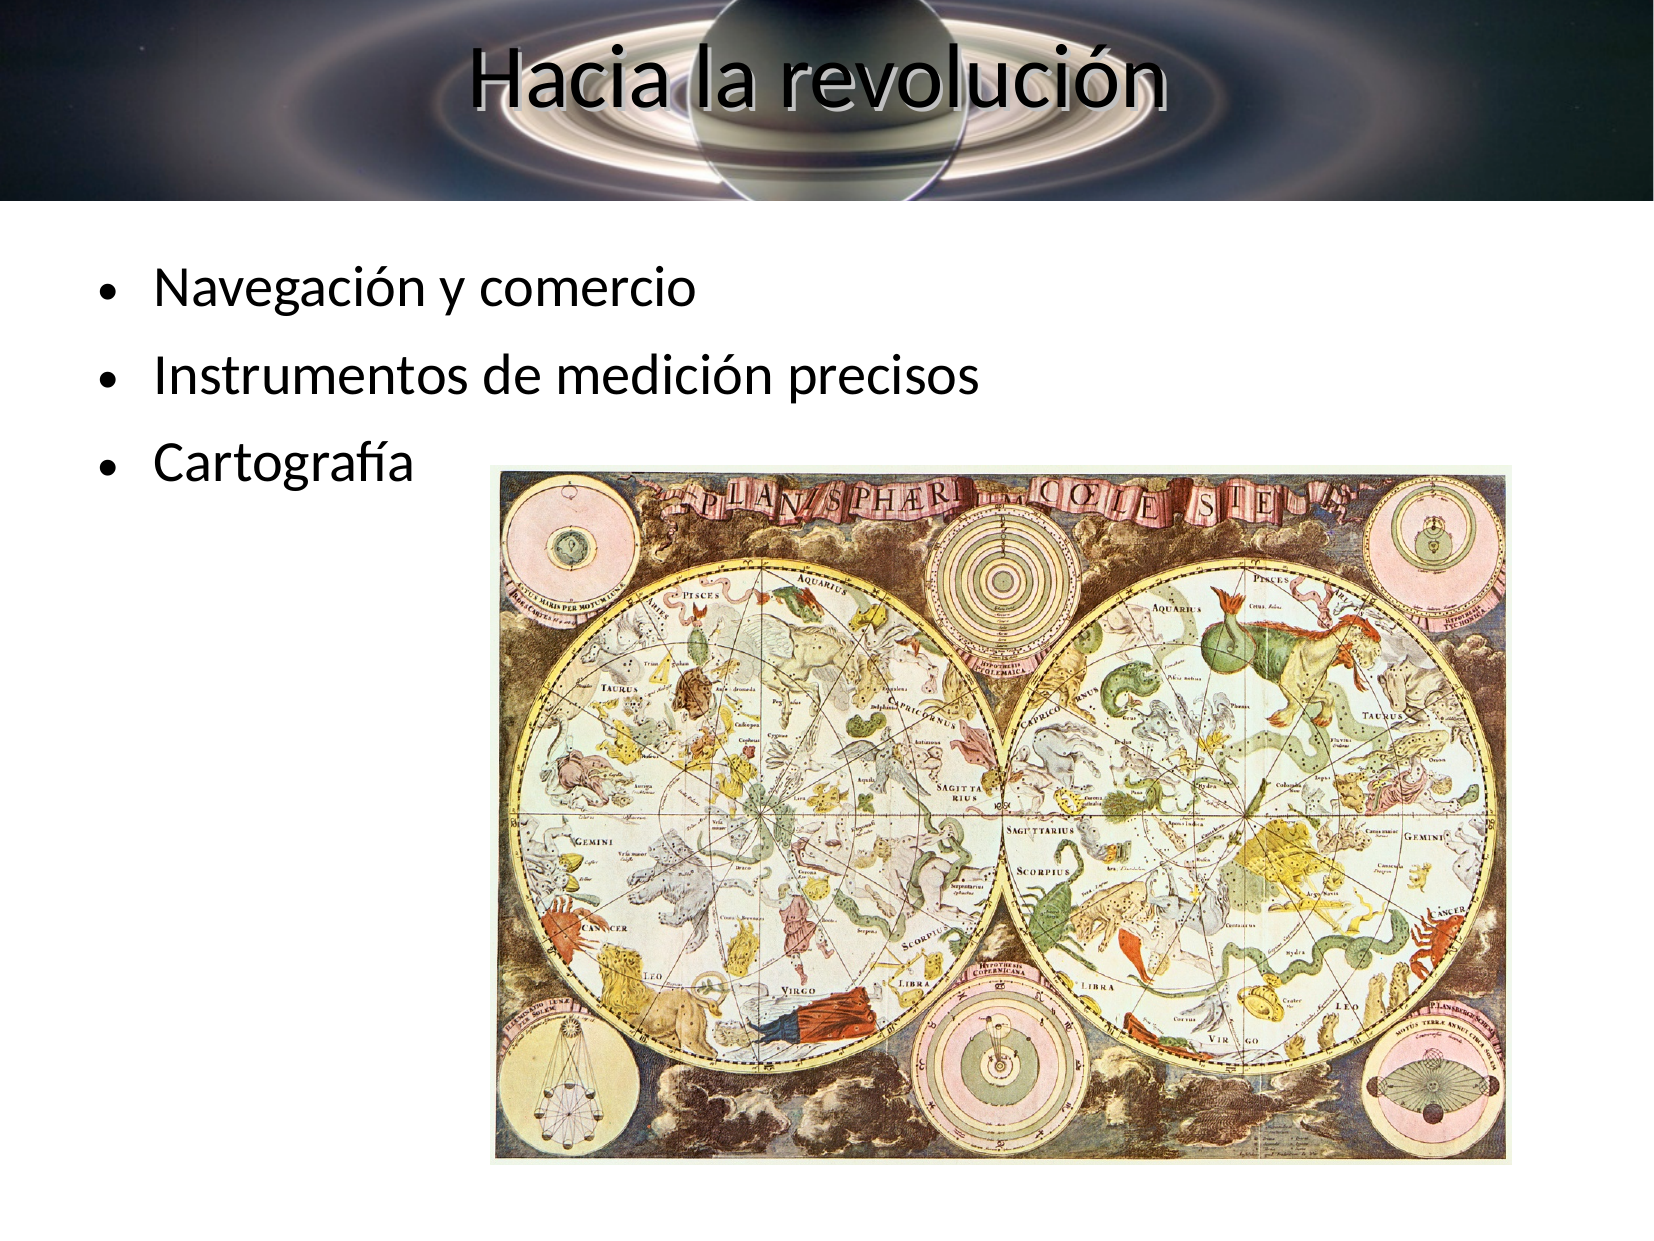

# Hacia la revolución
Navegación y comercio
Instrumentos de medición precisos
Cartografía